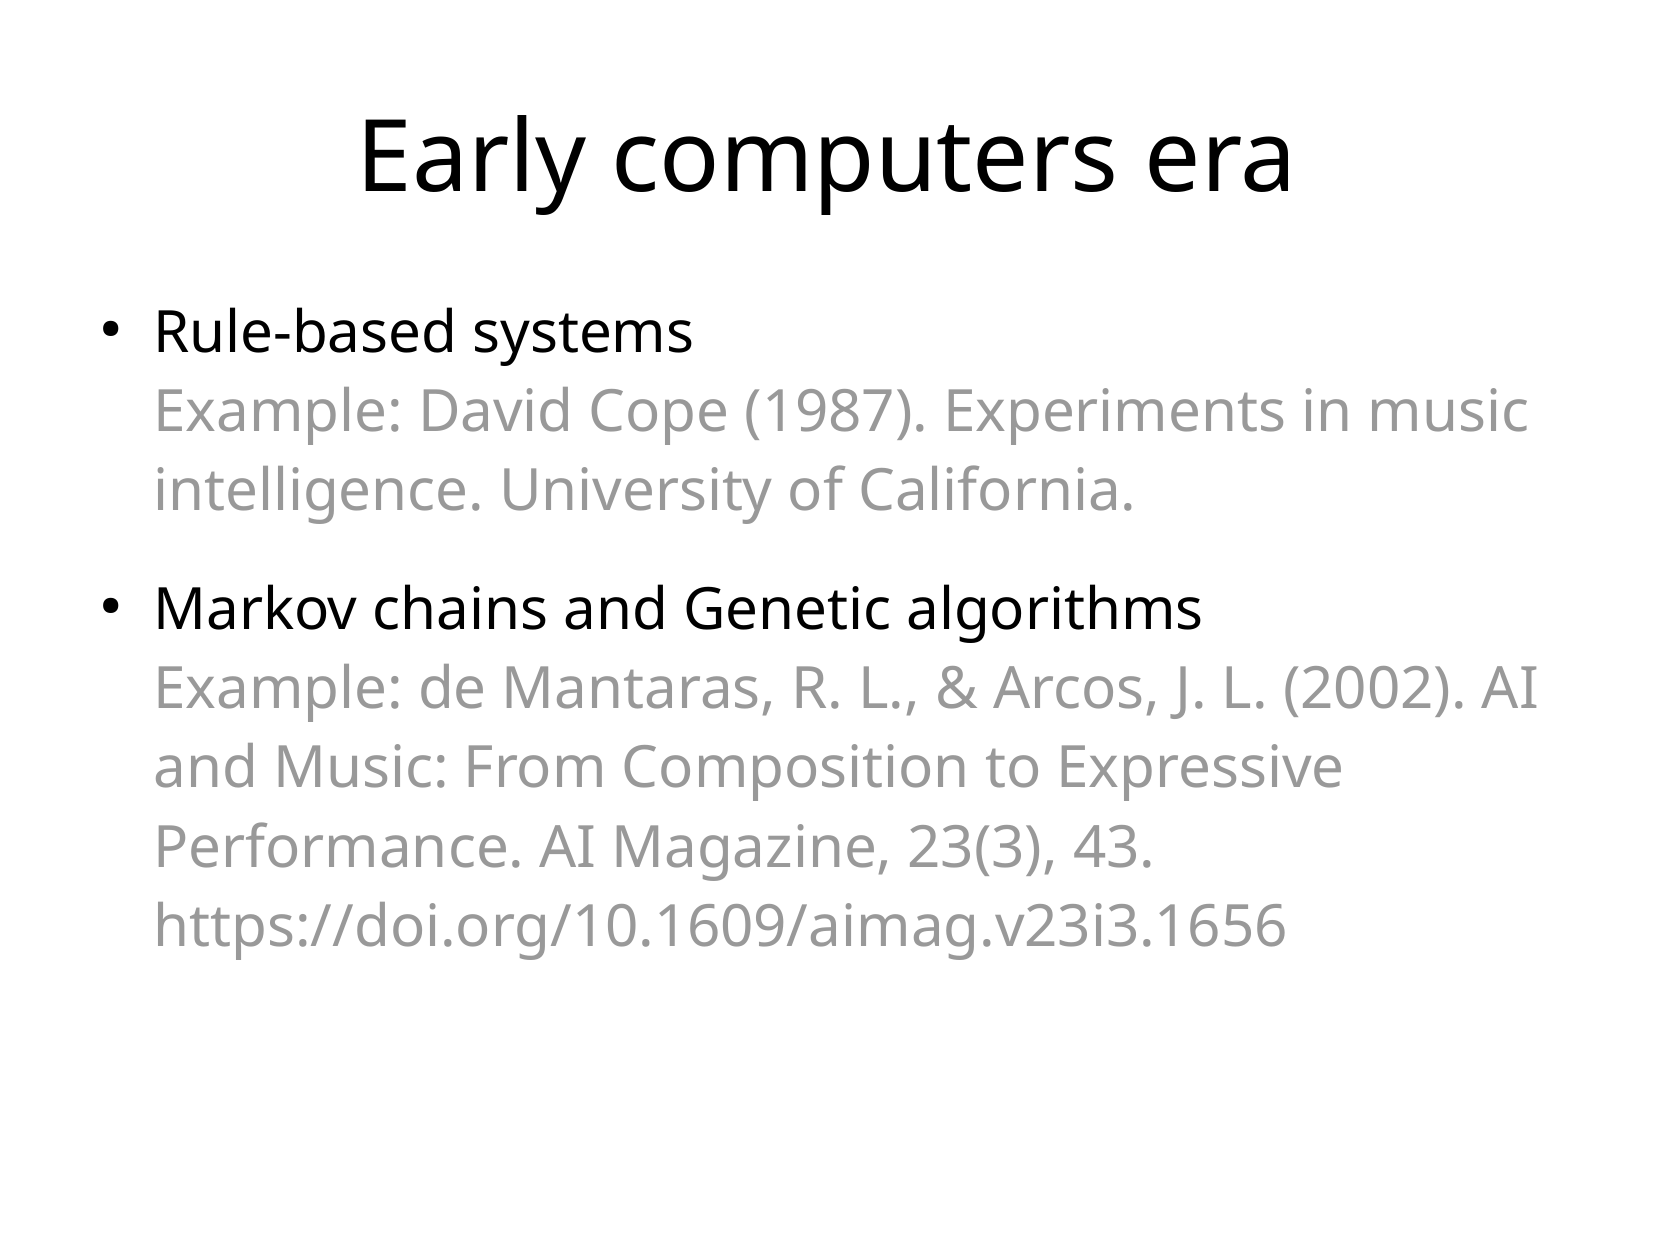

# Early computers era
Rule-based systems
Example: David Cope (1987). Experiments in music intelligence. University of California.
Markov chains and Genetic algorithms
Example: de Mantaras, R. L., & Arcos, J. L. (2002). AI and Music: From Composition to Expressive Performance. AI Magazine, 23(3), 43. https://doi.org/10.1609/aimag.v23i3.1656